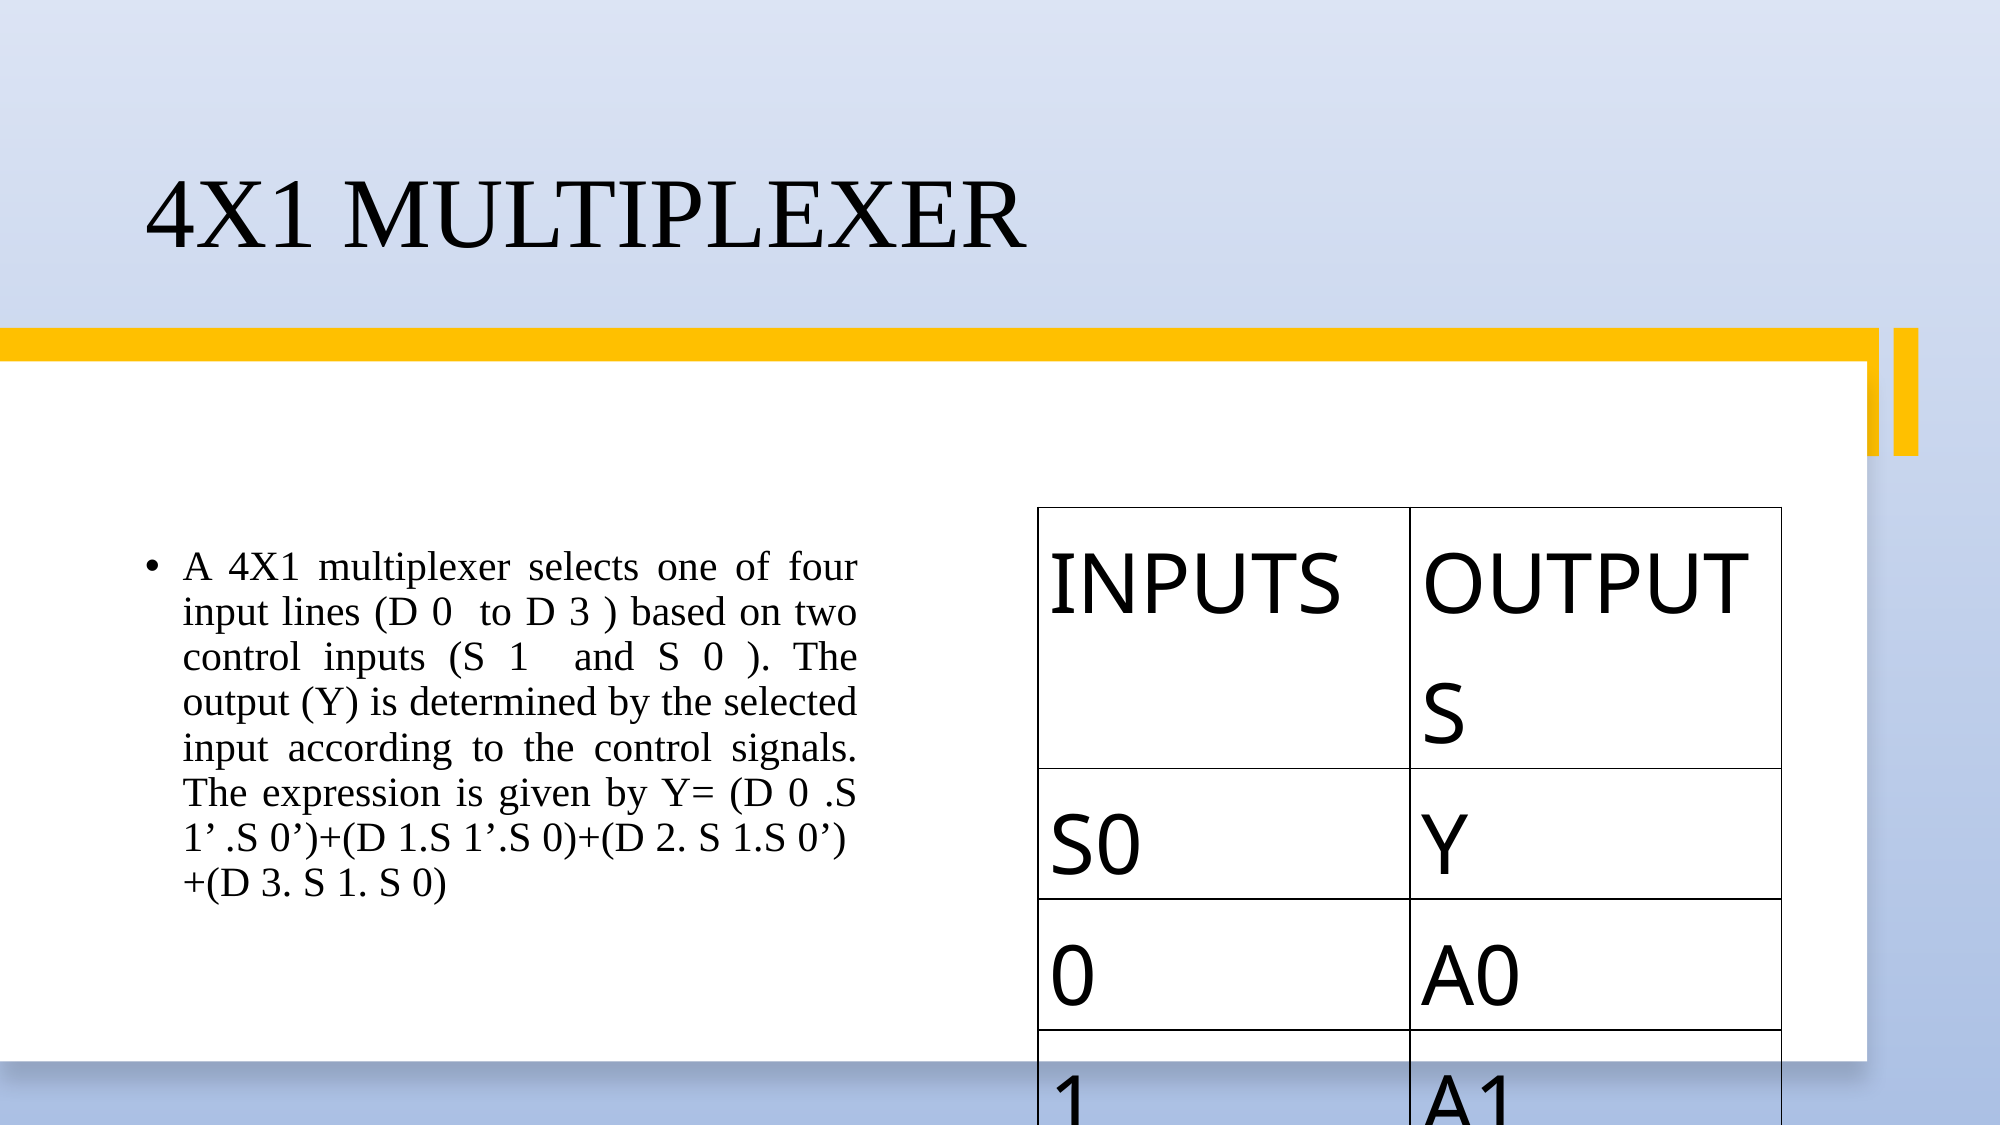

# 4X1 MULTIPLEXER
A 4X1 multiplexer selects one of four input lines (D 0 to D 3 ) based on two control inputs (S 1 and S 0 ). The output (Y) is determined by the selected input according to the control signals. The expression is given by Y= (D 0 .S 1’ .S 0’)+(D 1.S 1’.S 0)+(D 2. S 1.S 0’) +(D 3. S 1. S 0)
| INPUTS | OUTPUTS |
| --- | --- |
| S0 | Y |
| 0 | A0 |
| 1 | A1 |